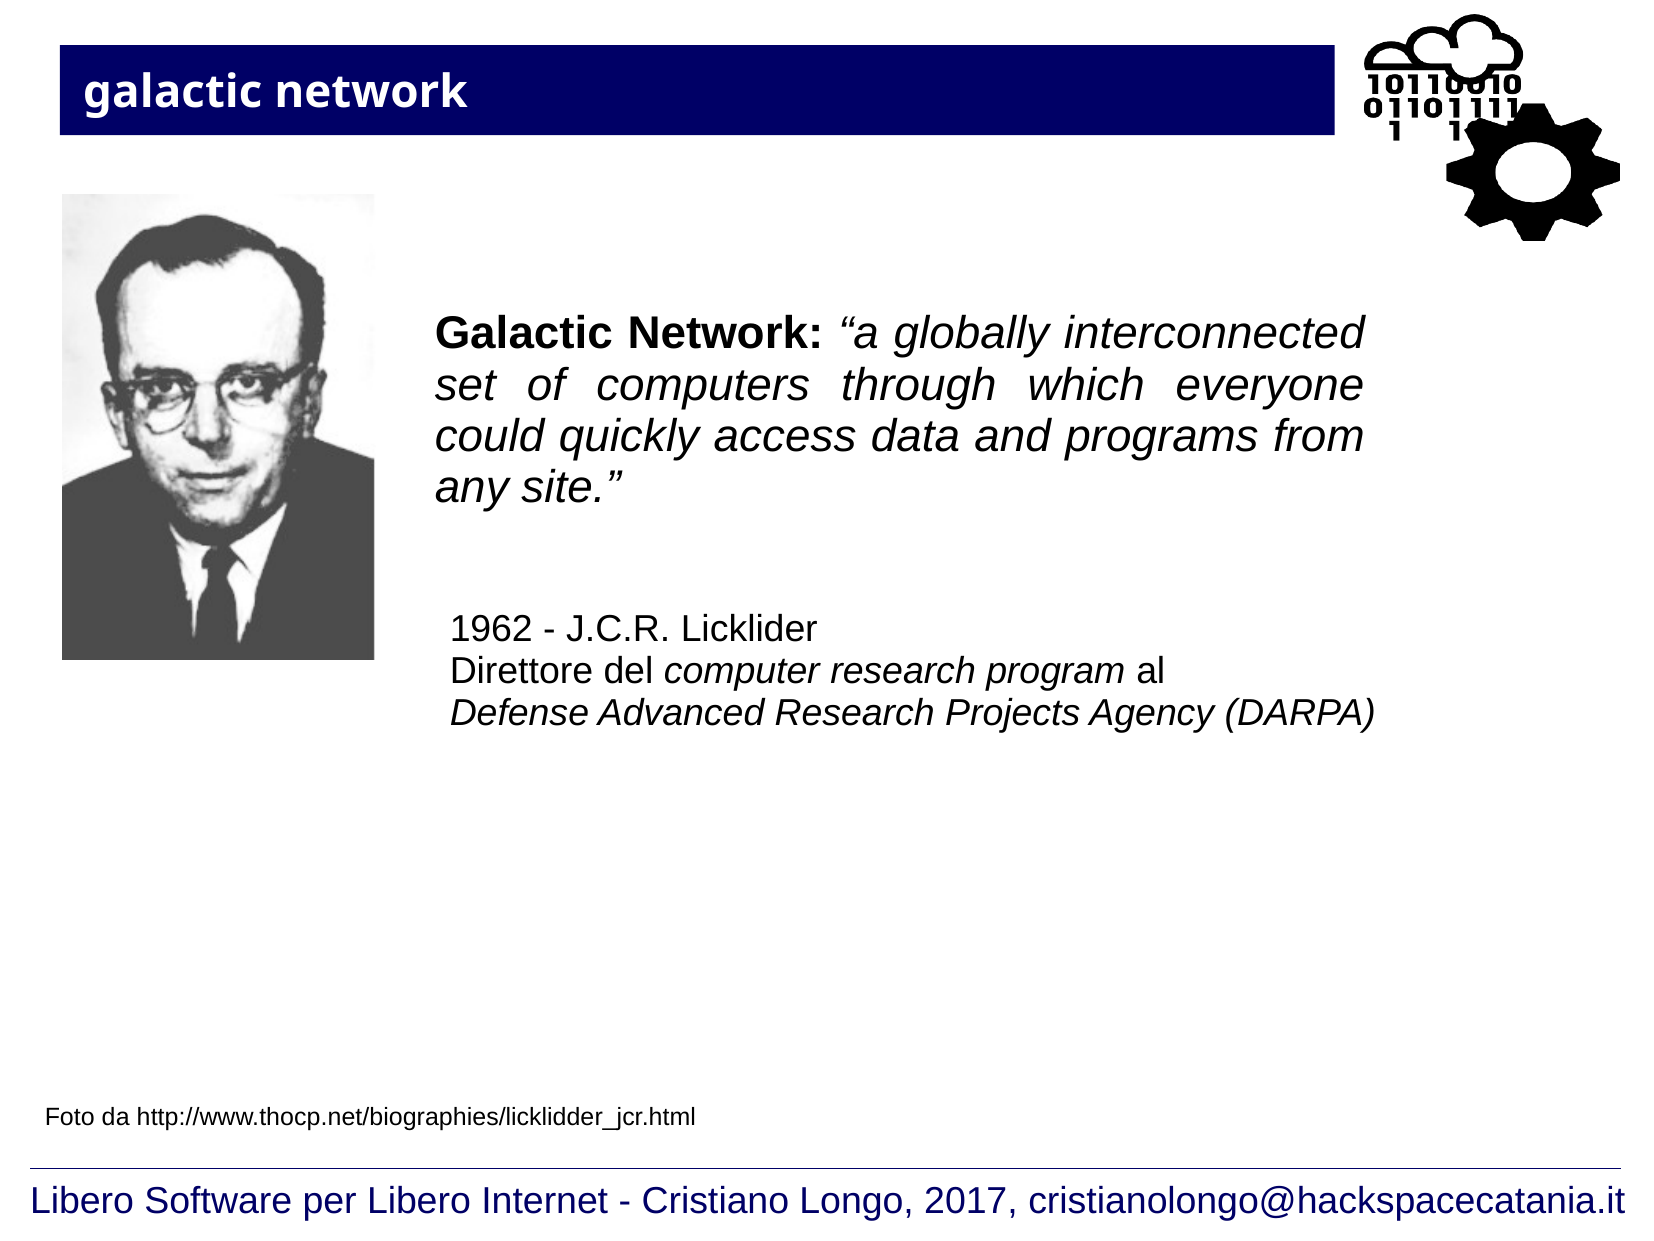

# galactic network
Galactic Network: “a globally interconnected set of computers through which everyone could quickly access data and programs from any site.”
1962 - J.C.R. Licklider
Direttore del computer research program al
Defense Advanced Research Projects Agency (DARPA)
Foto da http://www.thocp.net/biographies/licklidder_jcr.html
Libero Software per Libero Internet - Cristiano Longo, 2017, cristianolongo@hackspacecatania.it